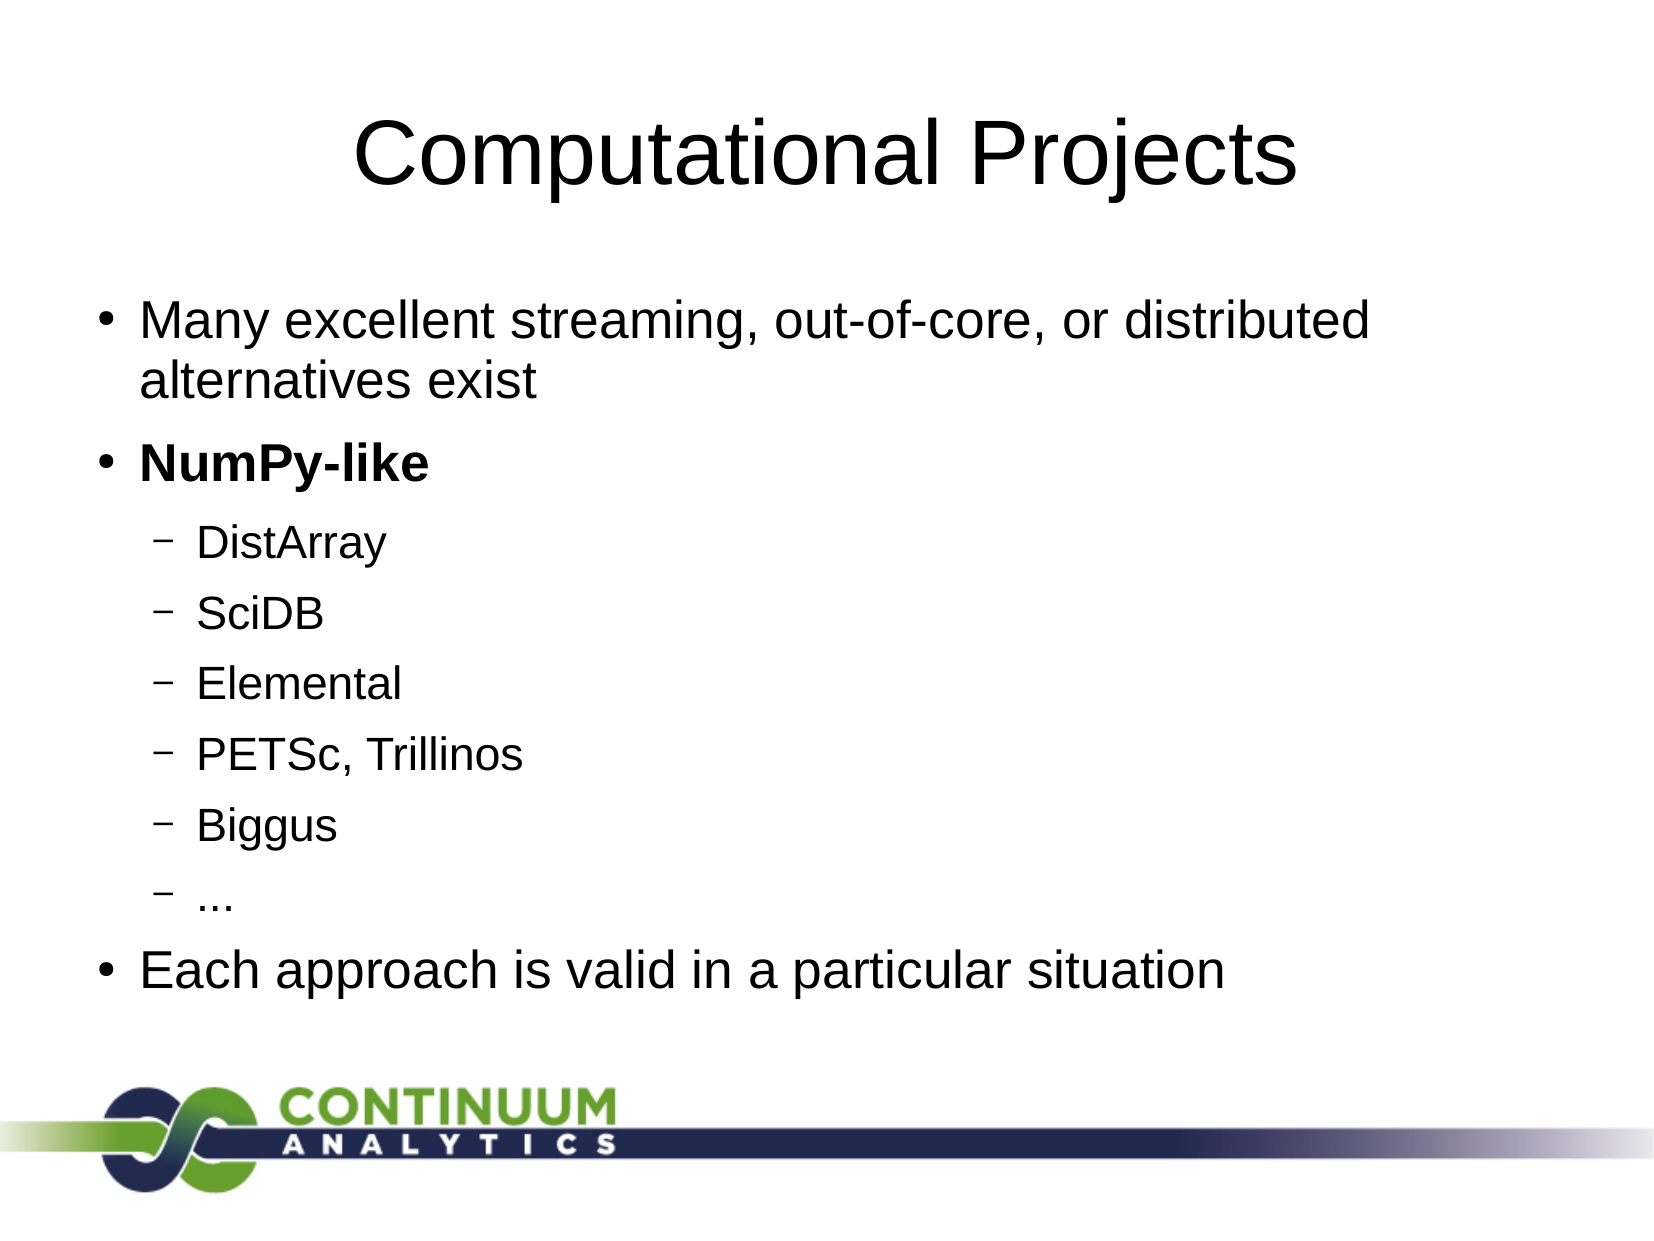

# Computational Projects
Many excellent streaming, out-of-core, or distributed alternatives exist
NumPy-like
DistArray
SciDB
Elemental
PETSc, Trillinos
Biggus
...
Each approach is valid in a particular situation